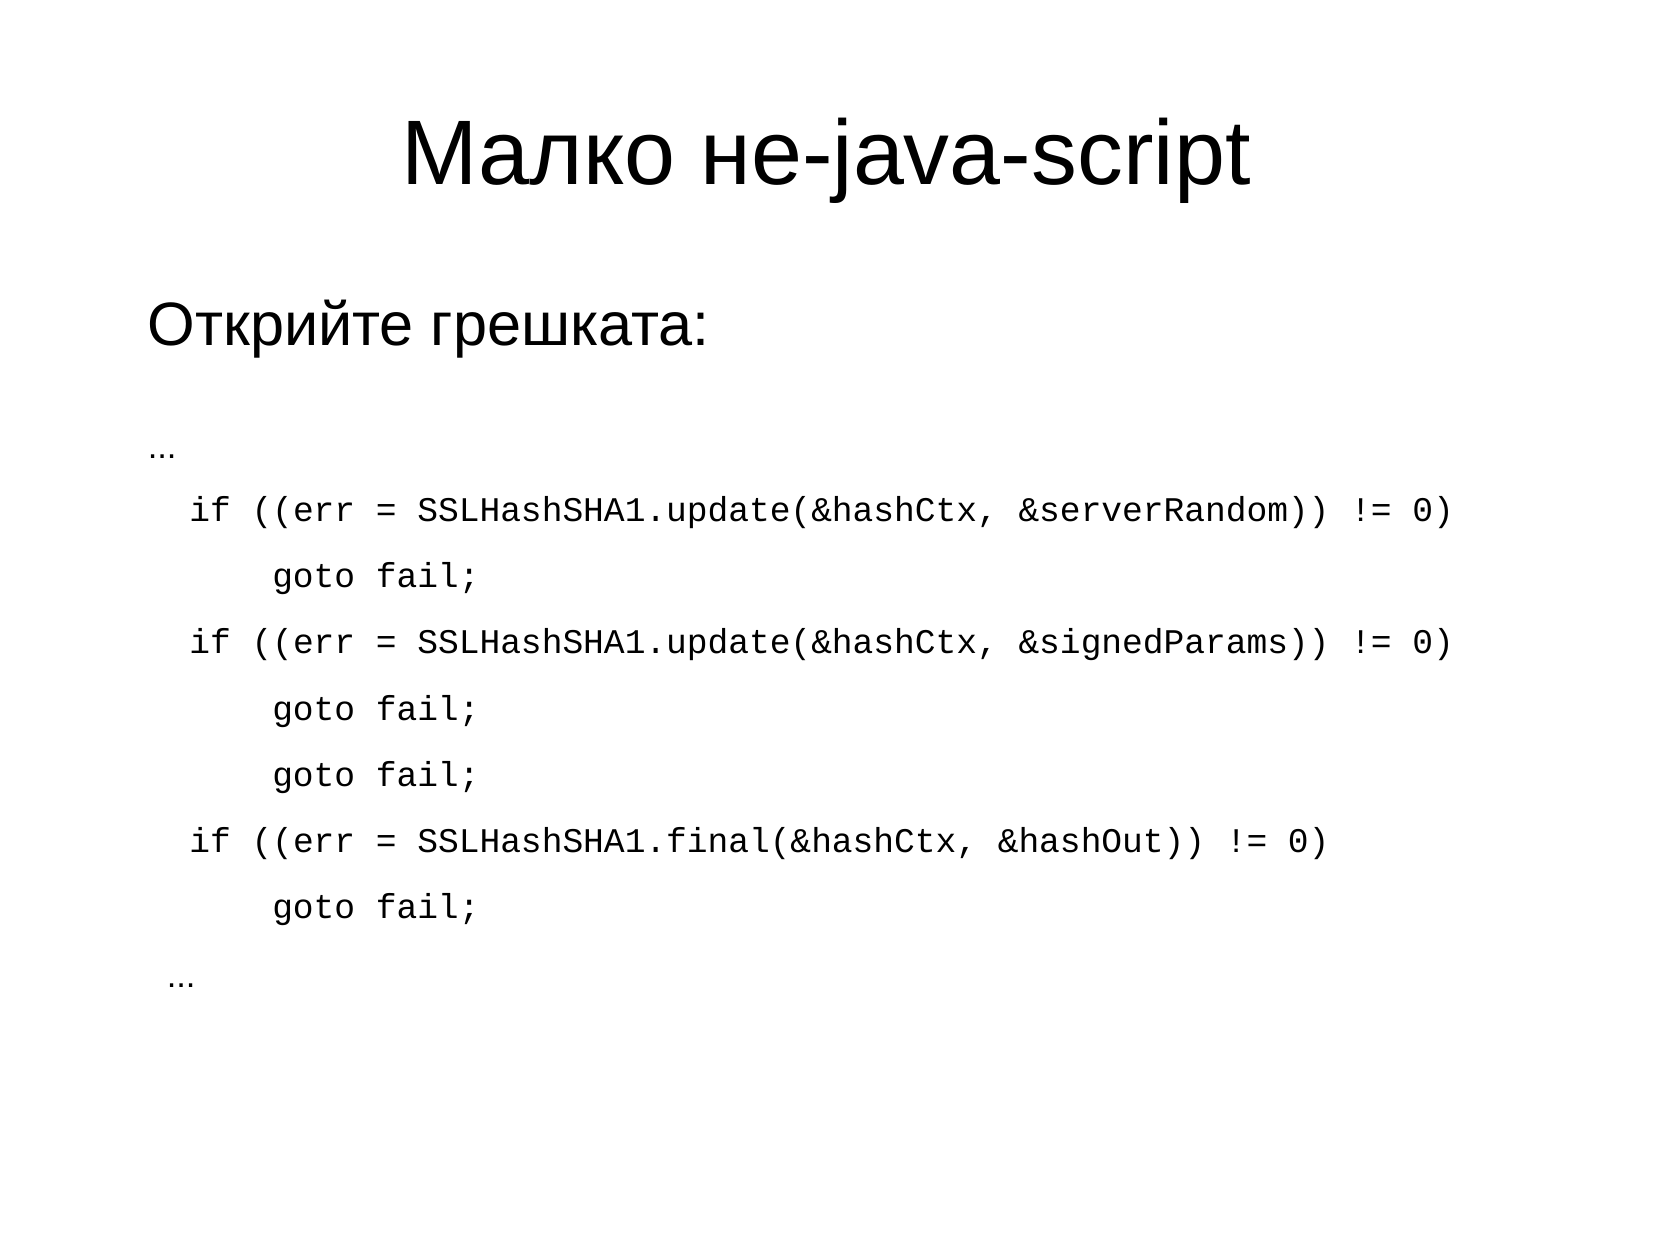

# Малко не-java-script
Открийте грешката:
...
 if ((err = SSLHashSHA1.update(&hashCtx, &serverRandom)) != 0)
 goto fail;
 if ((err = SSLHashSHA1.update(&hashCtx, &signedParams)) != 0)
 goto fail;
 goto fail;
 if ((err = SSLHashSHA1.final(&hashCtx, &hashOut)) != 0)
 goto fail;
 ...